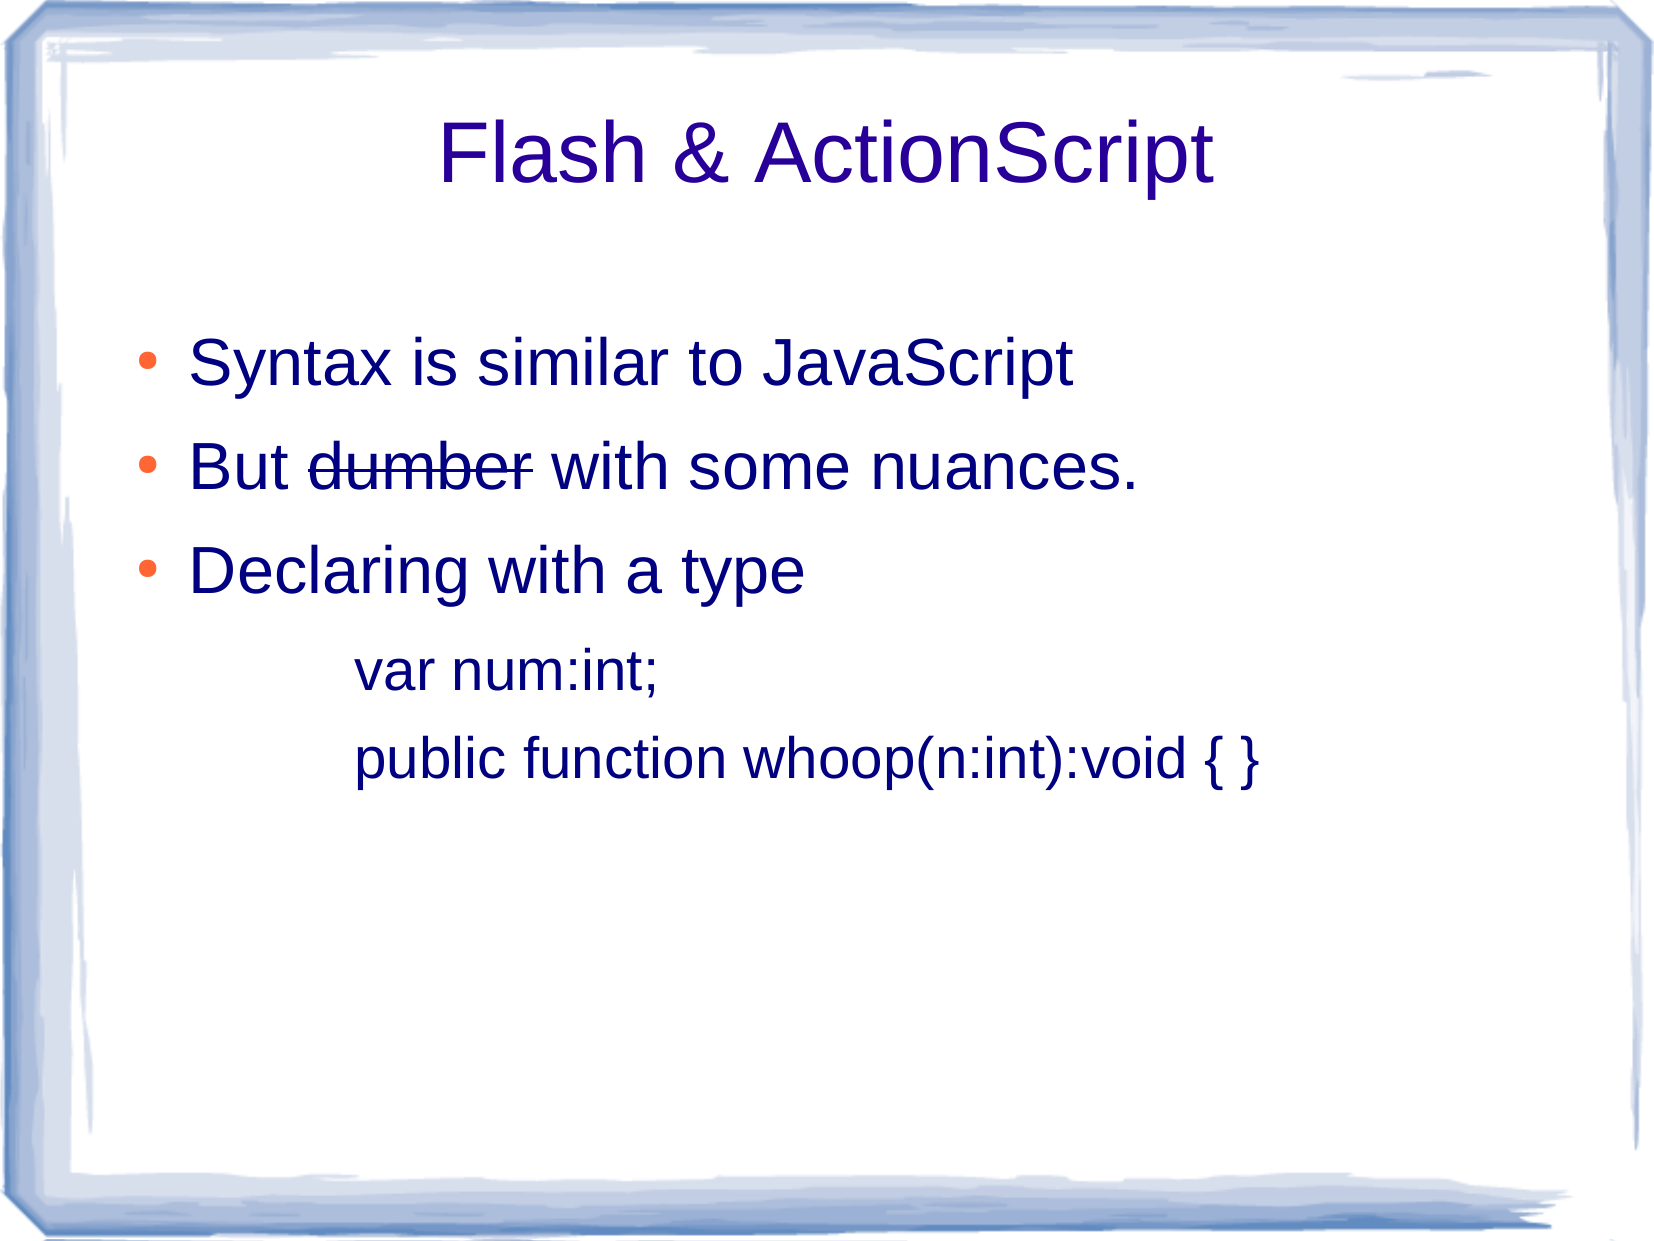

# Flash & ActionScript
Syntax is similar to JavaScript
But dumber with some nuances.
Declaring with a type
var num:int;
public function whoop(n:int):void { }